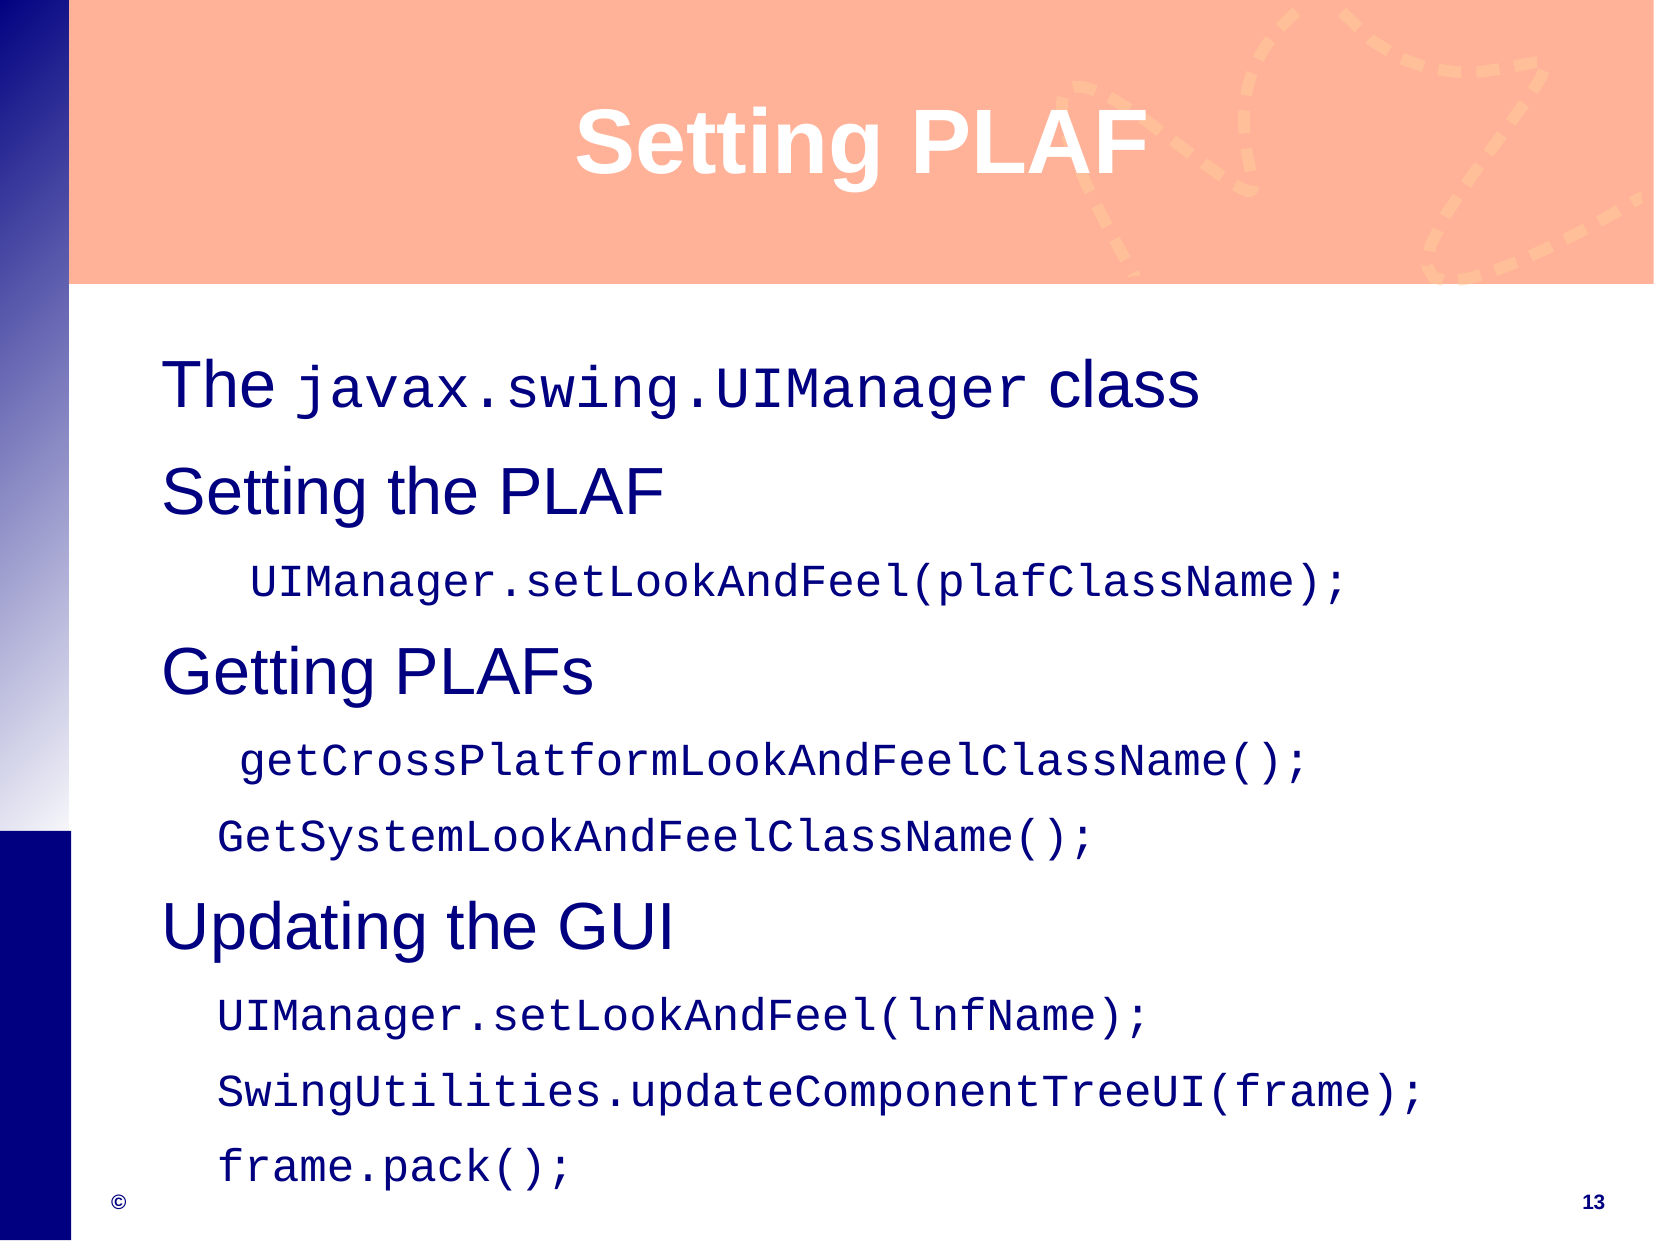

Setting PLAF
# The javax.swing.UIManager class
Setting the PLAF
UIManager.setLookAndFeel(plafClassName);
Getting PLAFs
getCrossPlatformLookAndFeelClassName();
GetSystemLookAndFeelClassName();
Updating the GUI
UIManager.setLookAndFeel(lnfName);
SwingUtilities.updateComponentTreeUI(frame);
frame.pack();